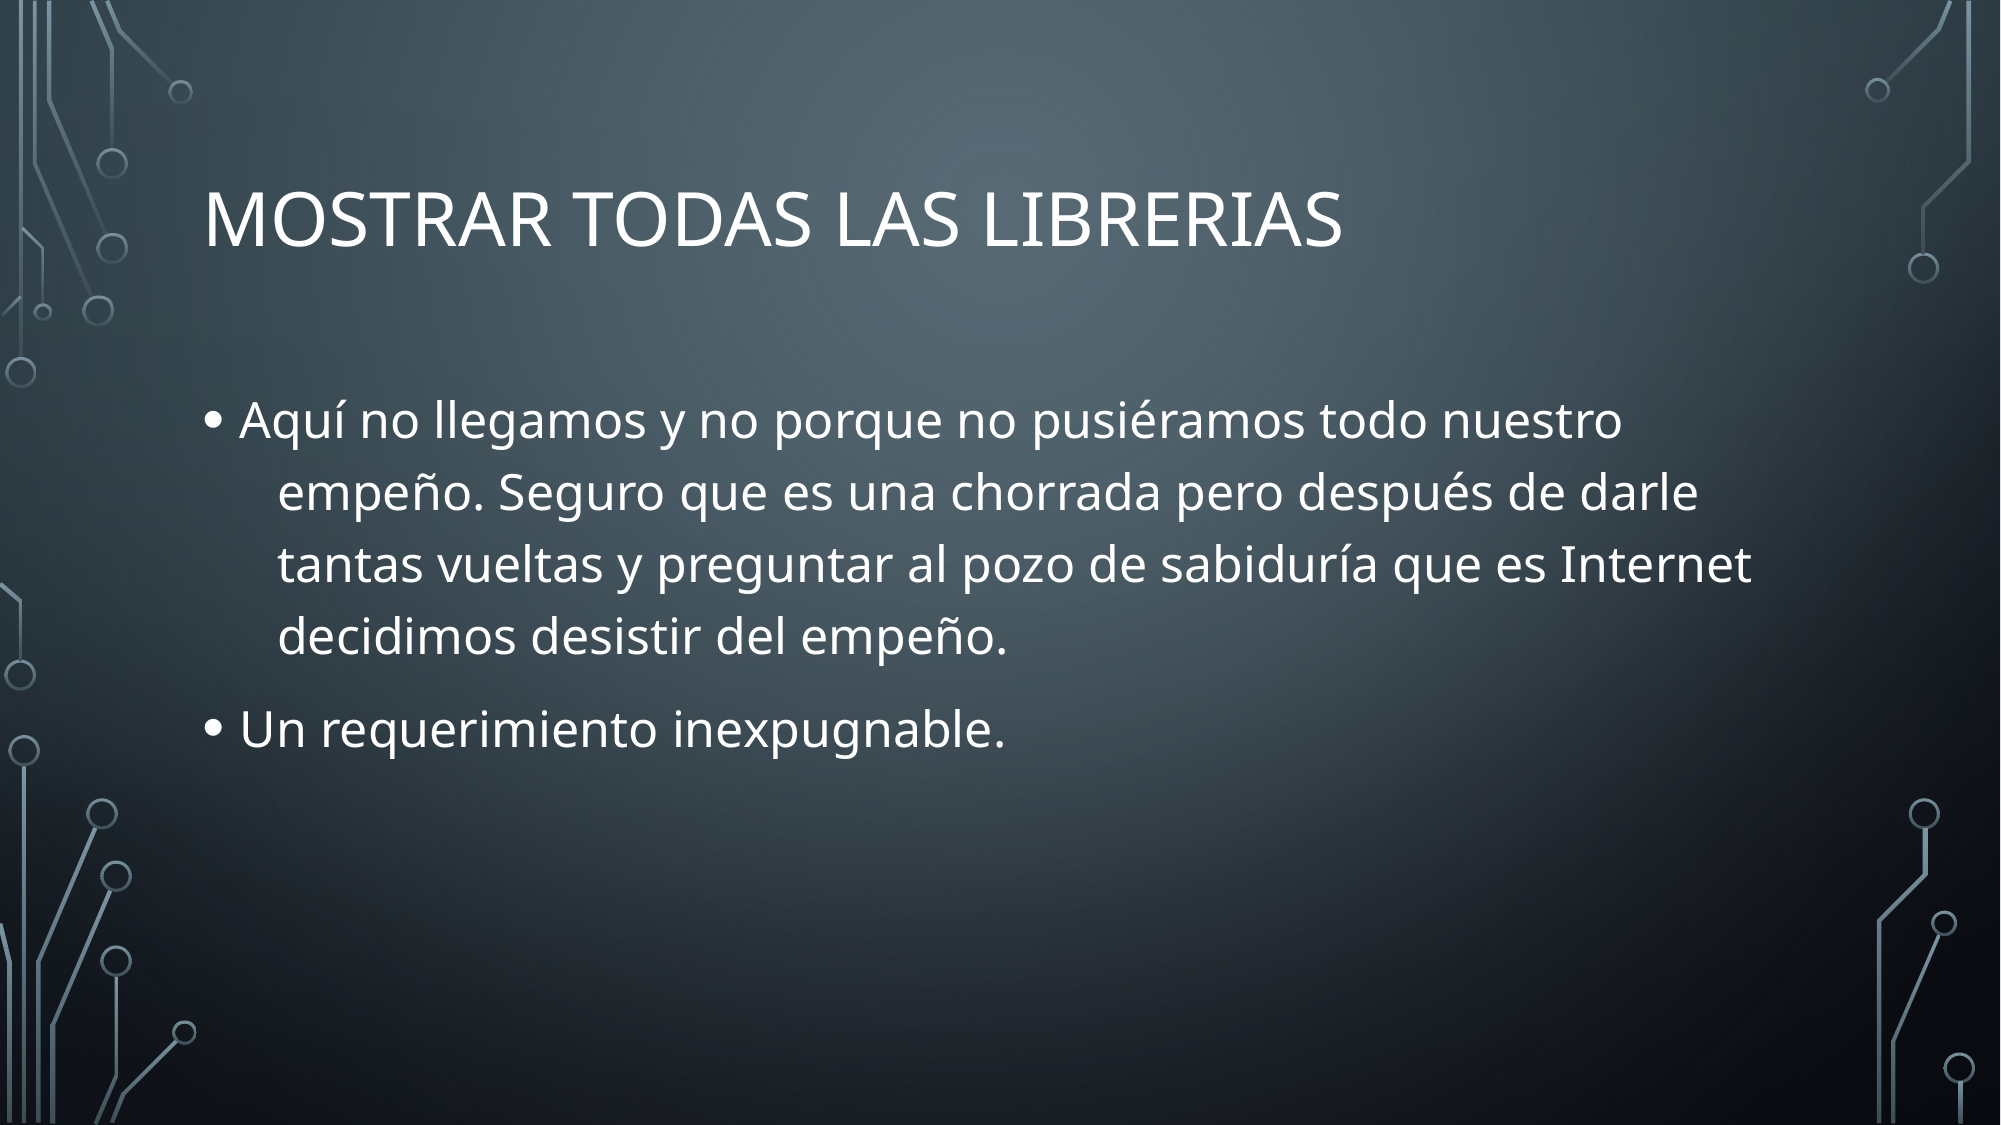

# Mostrar todas las librerias
Aquí no llegamos y no porque no pusiéramos todo nuestro empeño. Seguro que es una chorrada pero después de darle tantas vueltas y preguntar al pozo de sabiduría que es Internet decidimos desistir del empeño.
Un requerimiento inexpugnable.